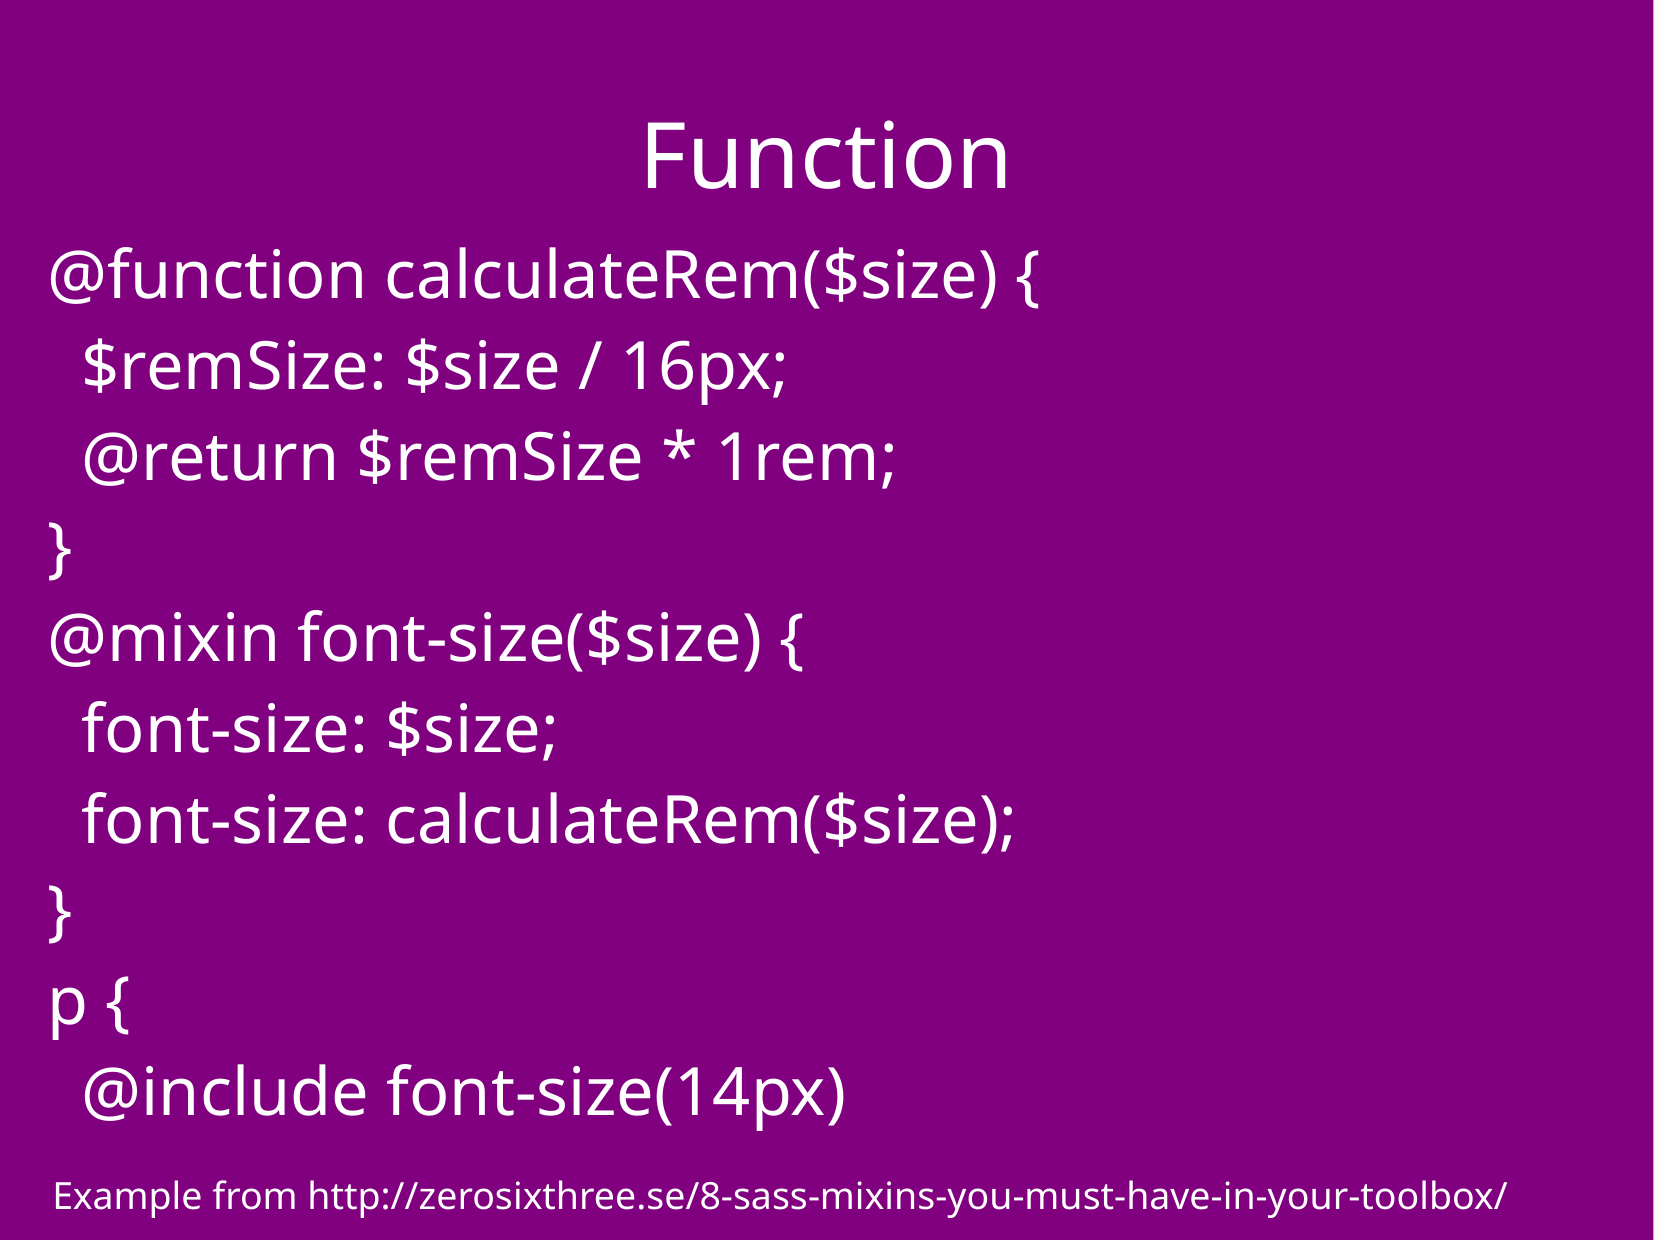

# Function
@function calculateRem($size) {
 $remSize: $size / 16px;
 @return $remSize * 1rem;
}
@mixin font-size($size) {
 font-size: $size;
 font-size: calculateRem($size);
}
p {
 @include font-size(14px)
}
Example from http://zerosixthree.se/8-sass-mixins-you-must-have-in-your-toolbox/